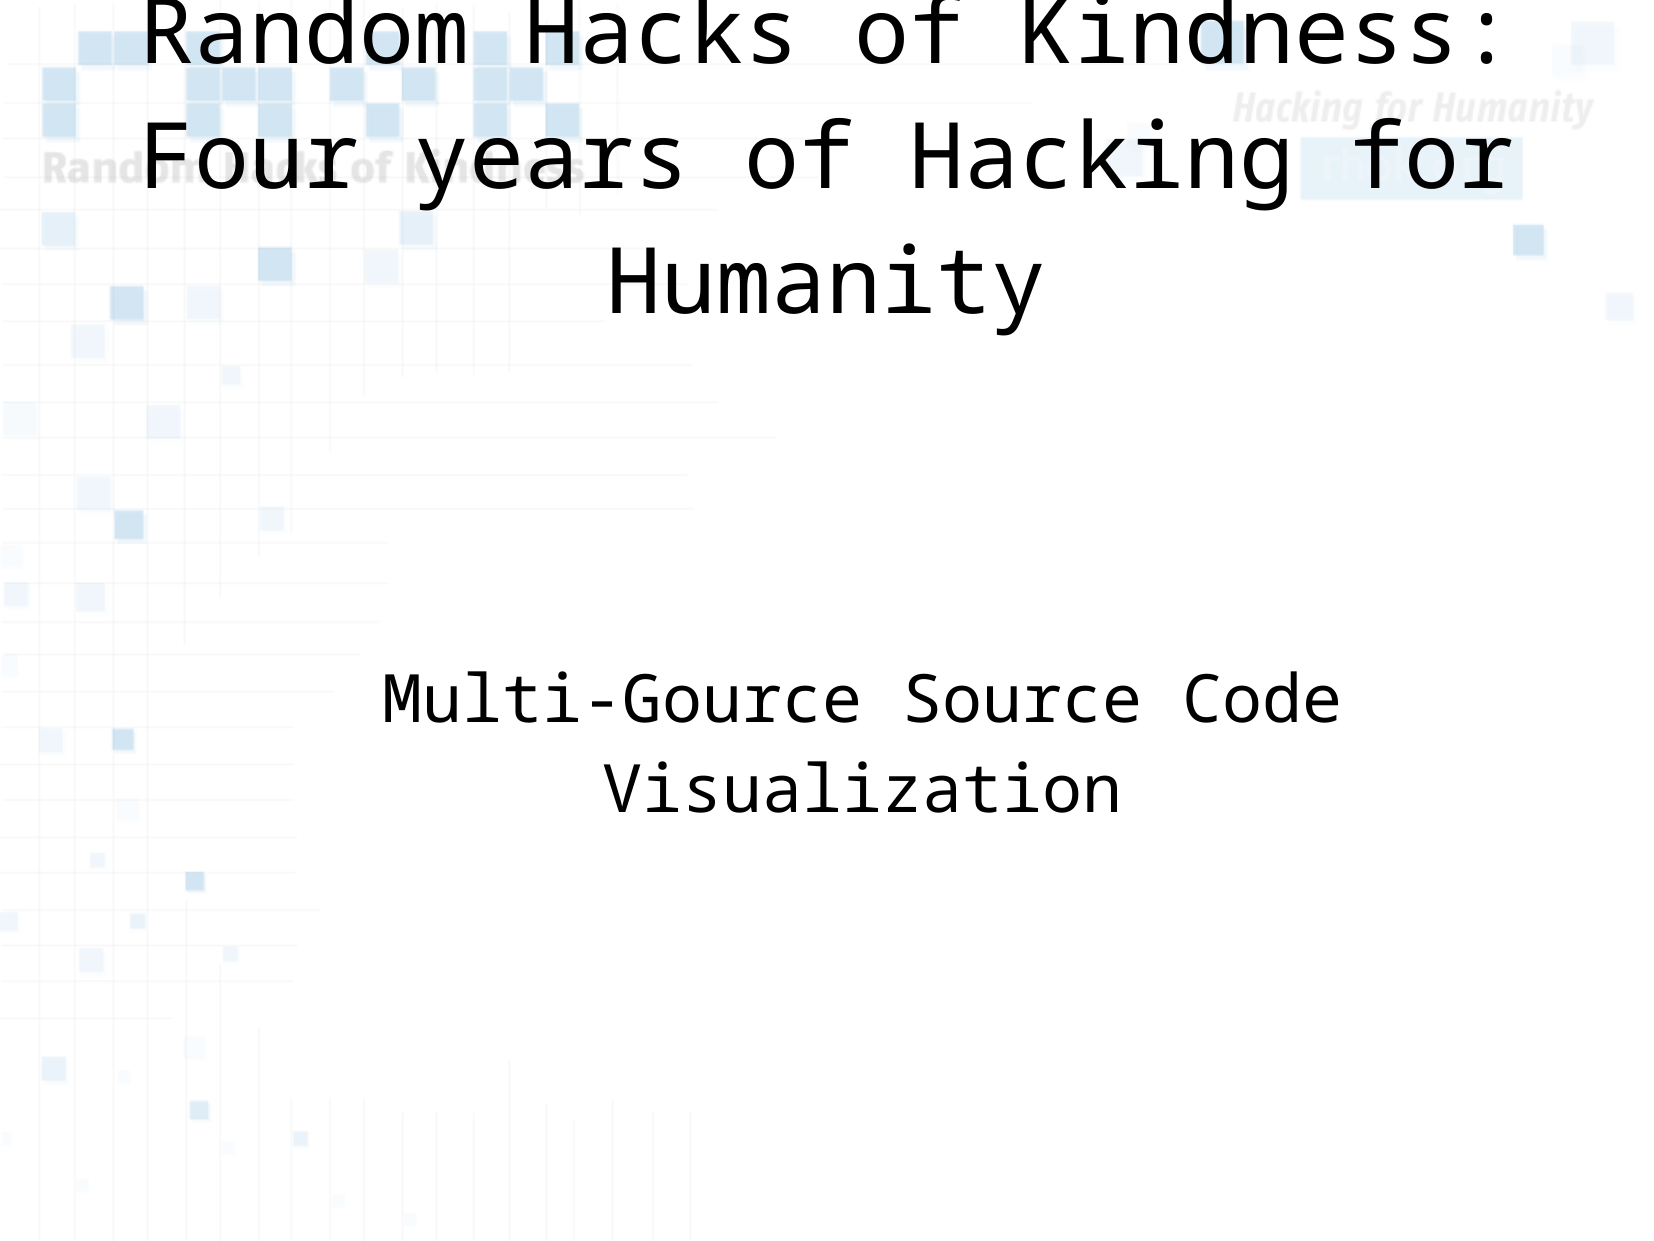

# Random Hacks of Kindness: Four years of Hacking for Humanity
Multi-Gource Source Code Visualization